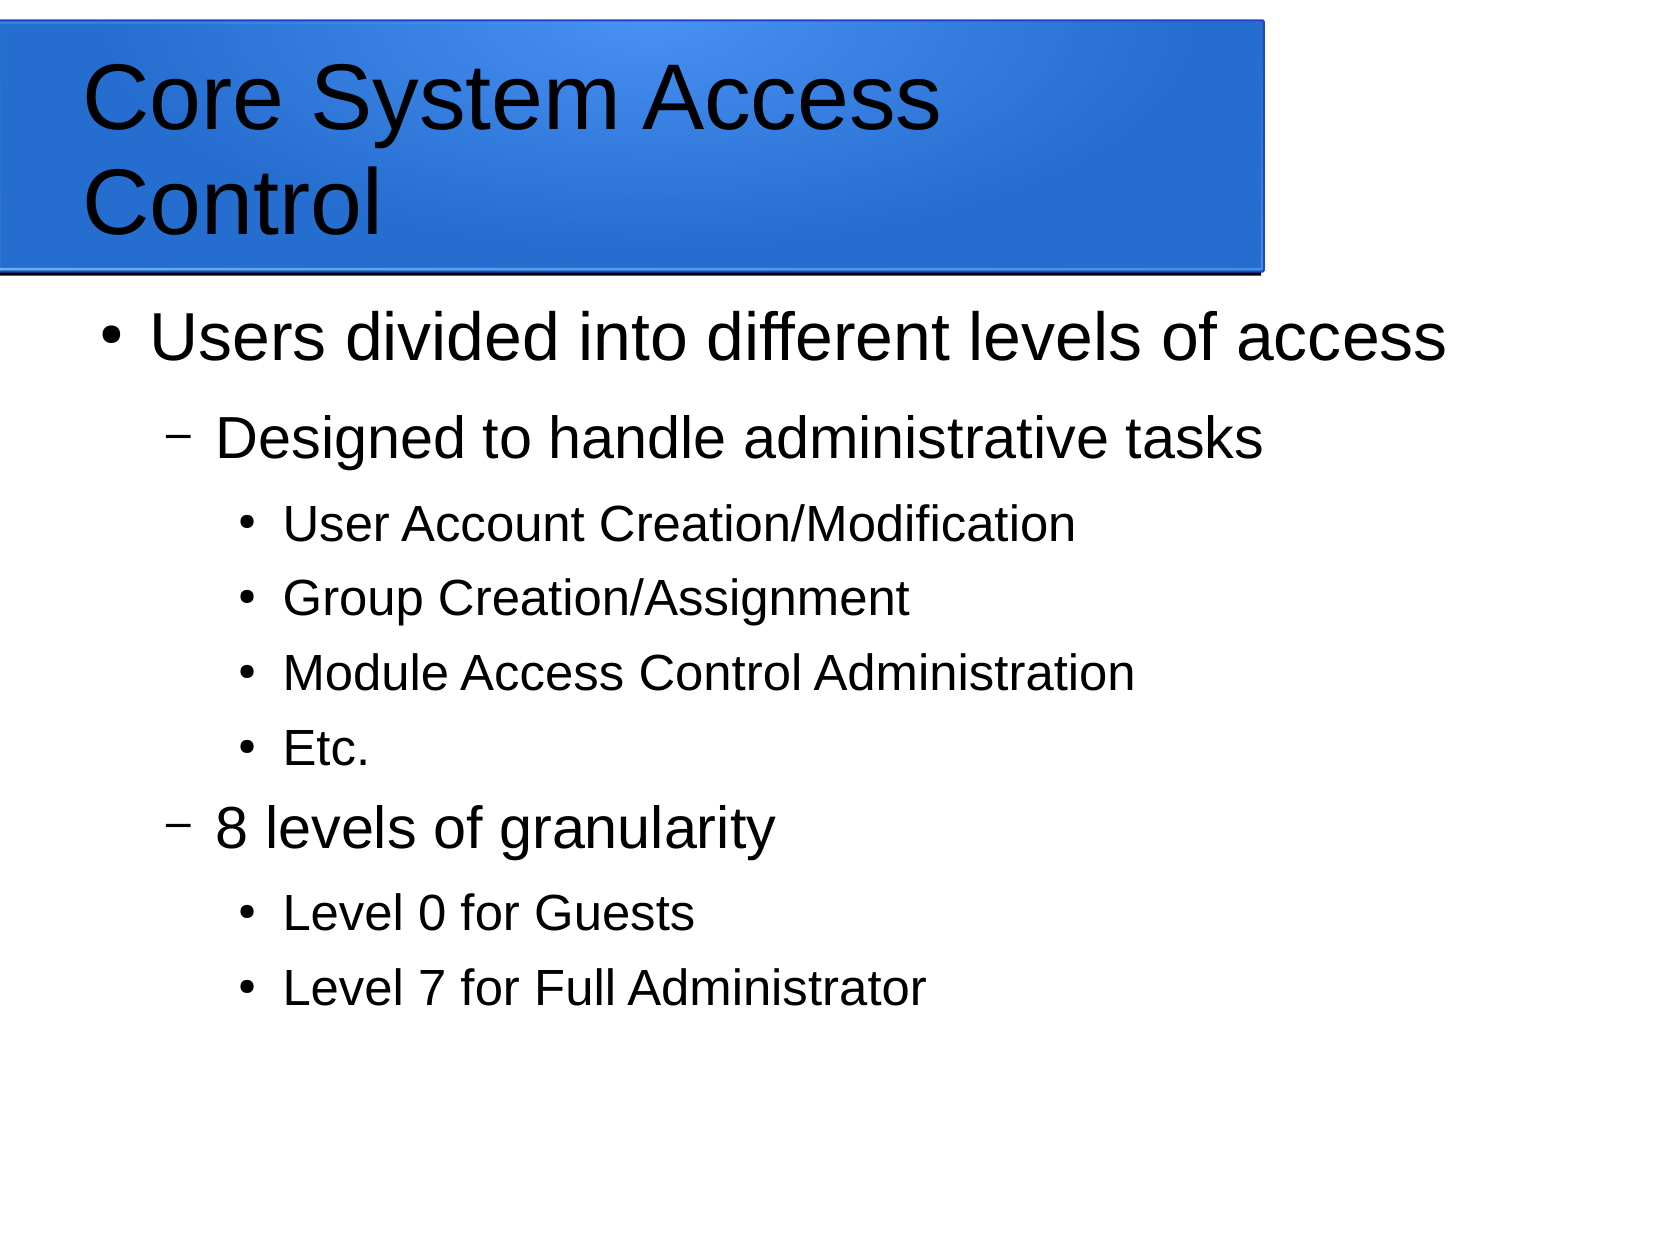

# Core System Access Control
Users divided into different levels of access
Designed to handle administrative tasks
User Account Creation/Modification
Group Creation/Assignment
Module Access Control Administration
Etc.
8 levels of granularity
Level 0 for Guests
Level 7 for Full Administrator